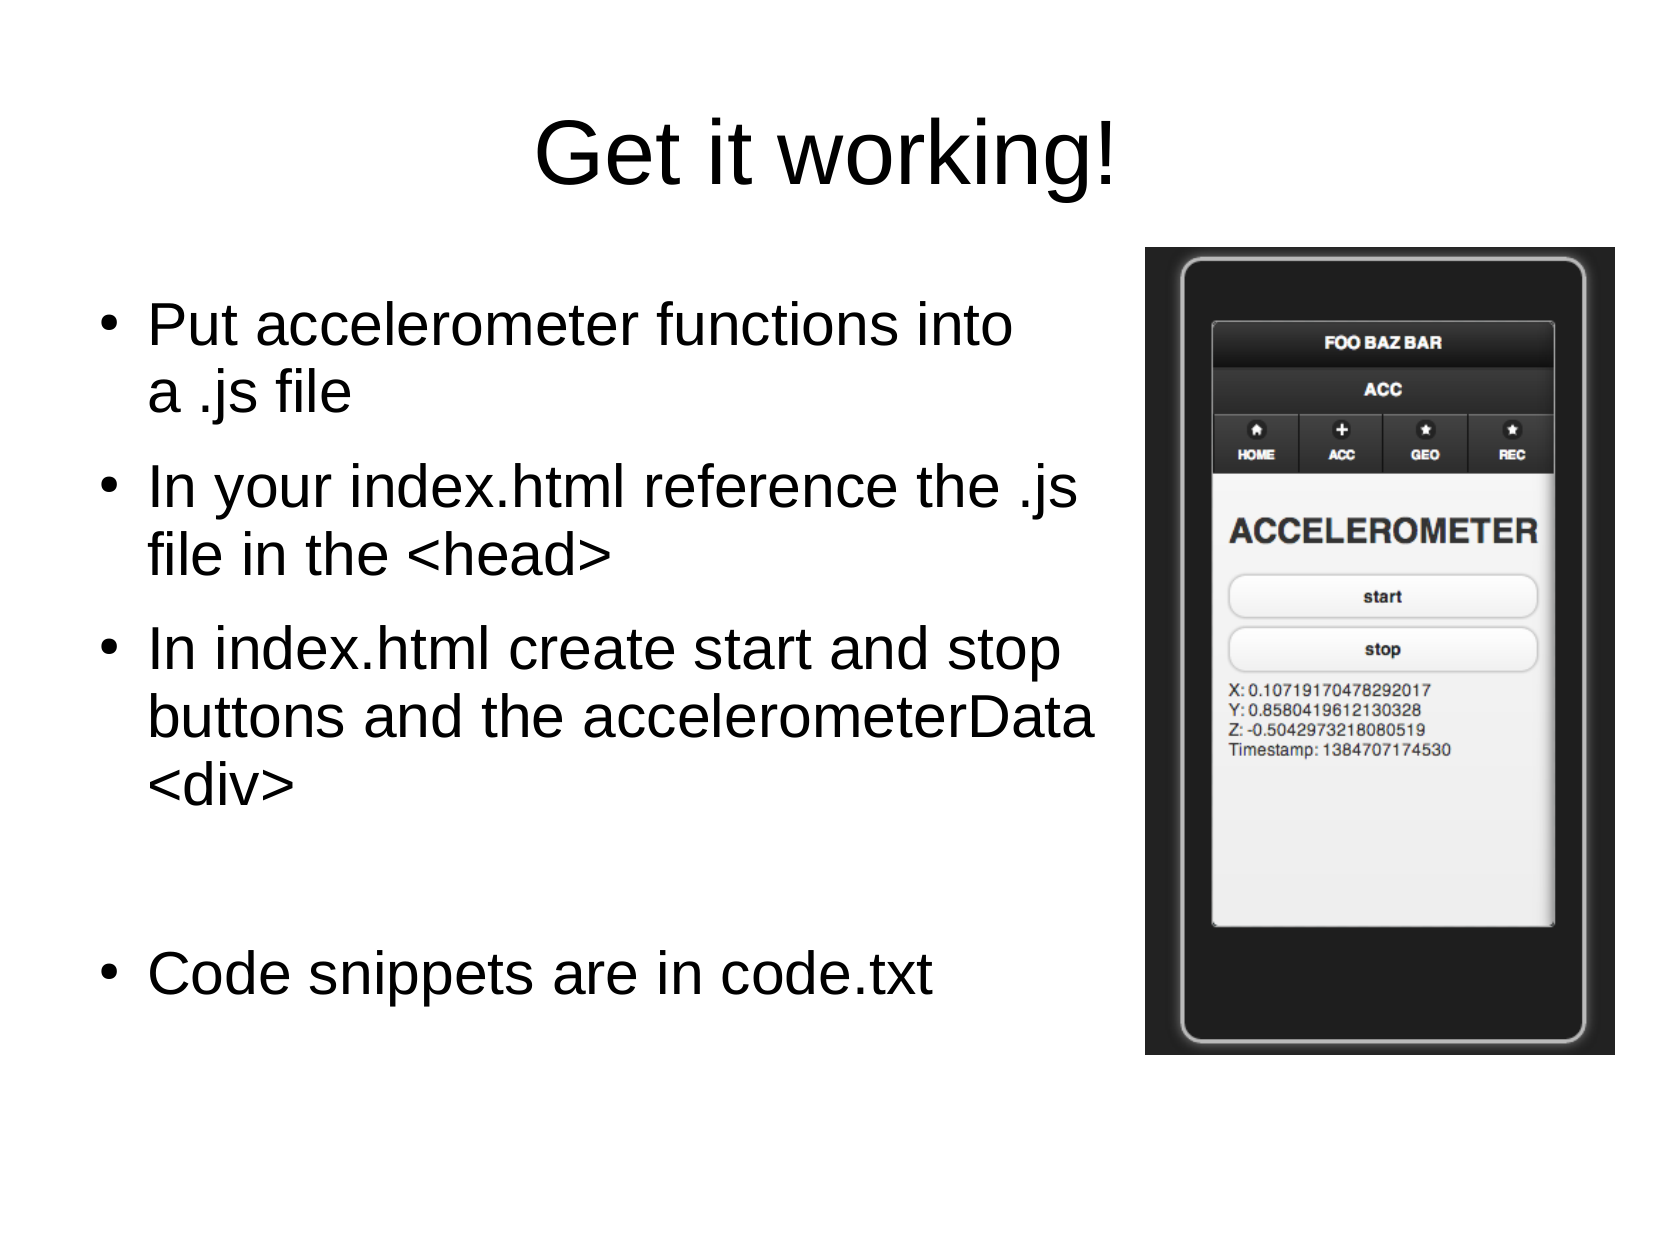

# Get it working!
Put accelerometer functions into a .js file
In your index.html reference the .js file in the <head>
In index.html create start and stop buttons and the accelerometerData <div>
Code snippets are in code.txt